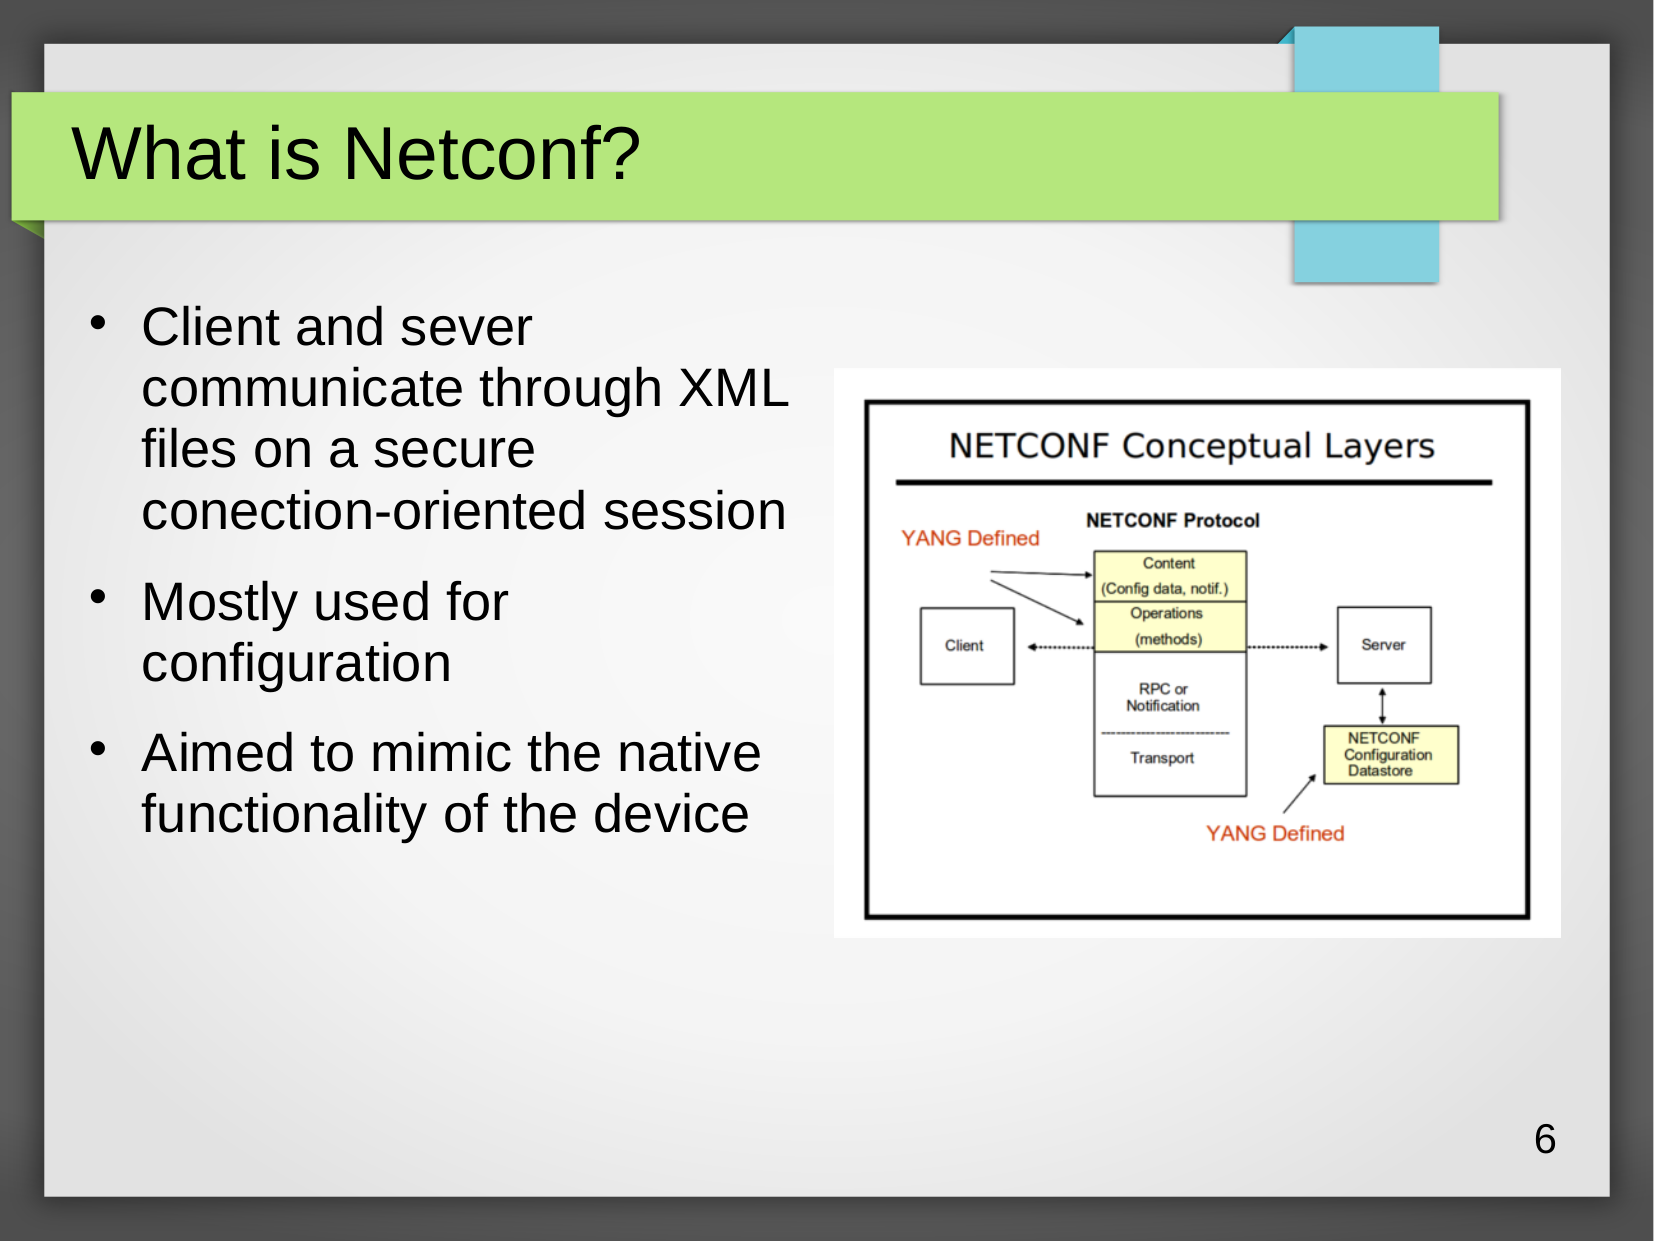

# What is Netconf?
Client and sever communicate through XML files on a secure conection-oriented session
Mostly used for configuration
Aimed to mimic the native functionality of the device
6